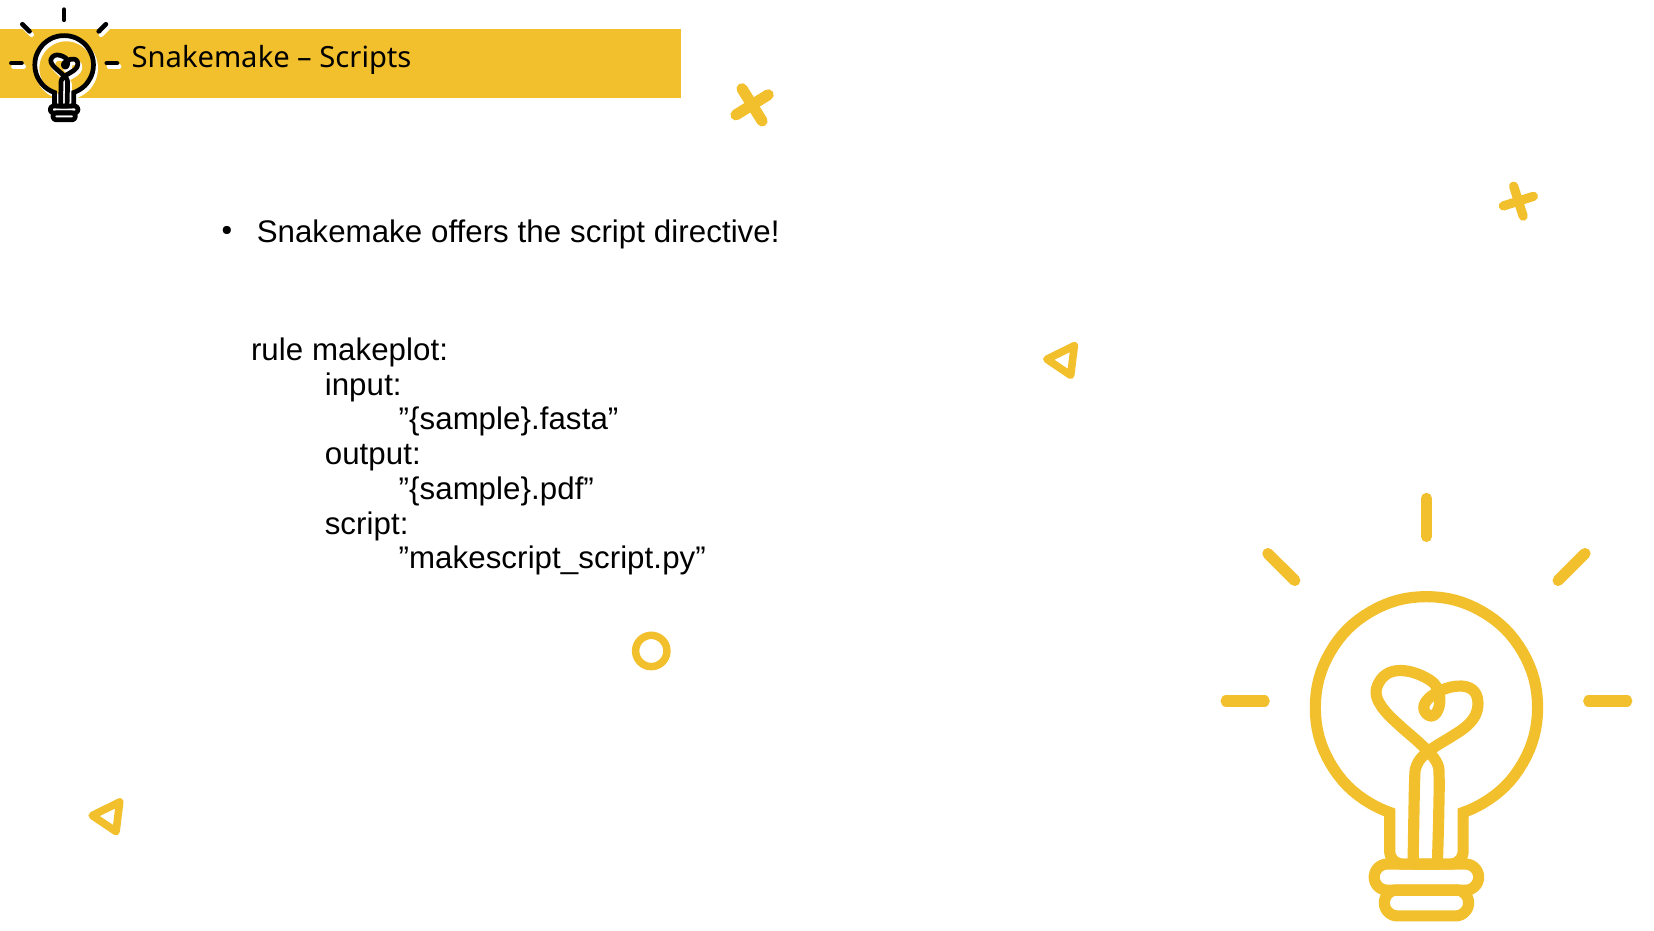

# Snakemake – Scripts
Snakemake offers the script directive!
rule makeplot:
	input:
		”{sample}.fasta”
	output:
		”{sample}.pdf”
	script:
		”makescript_script.py”